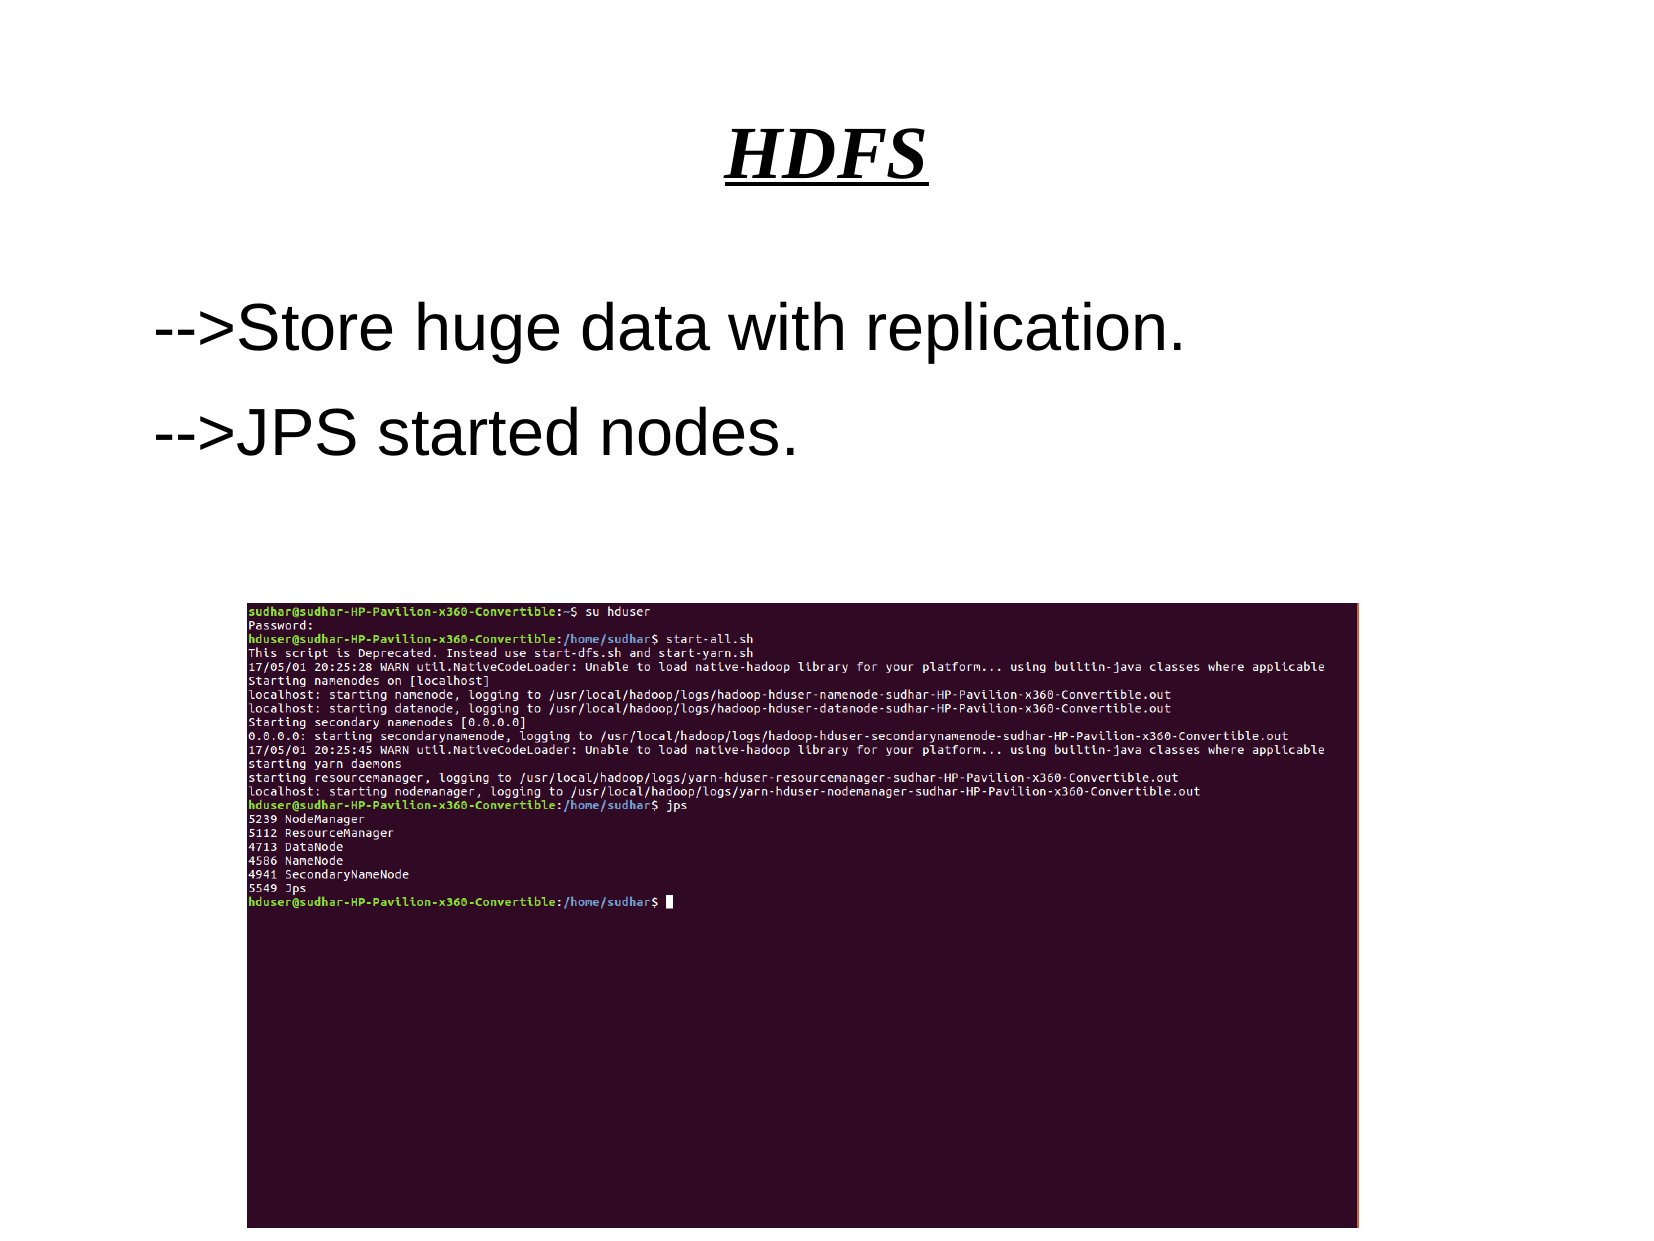

# HDFS
-->Store huge data with replication.
-->JPS started nodes.